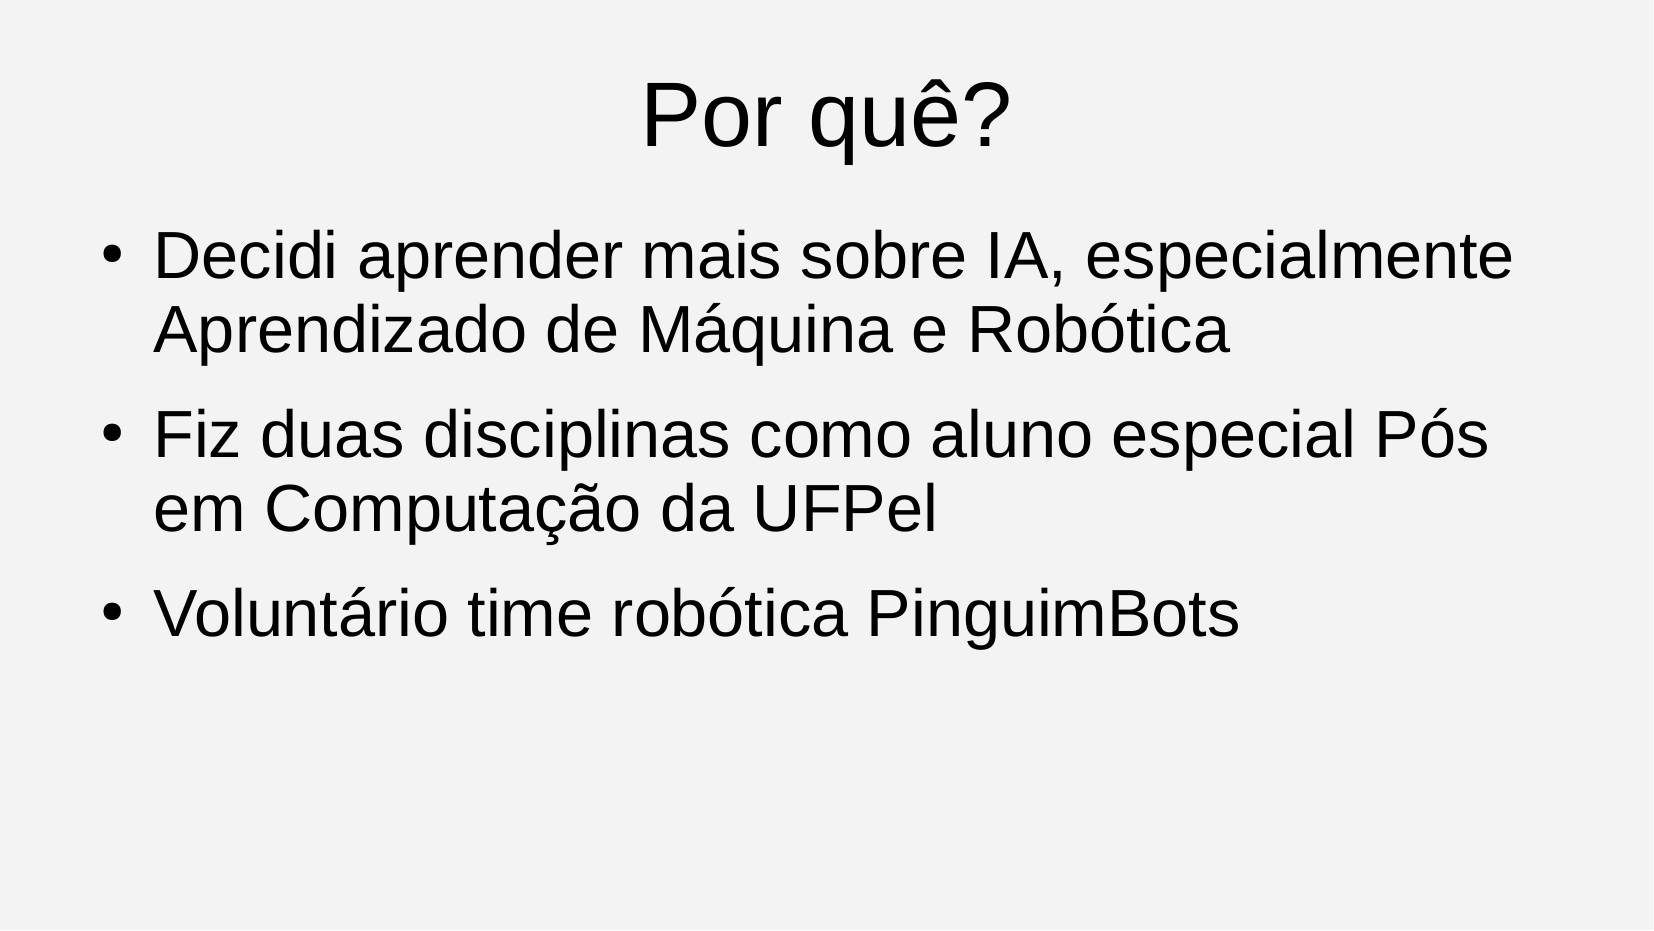

# Por quê?
Decidi aprender mais sobre IA, especialmente Aprendizado de Máquina e Robótica
Fiz duas disciplinas como aluno especial Pós em Computação da UFPel
Voluntário time robótica PinguimBots